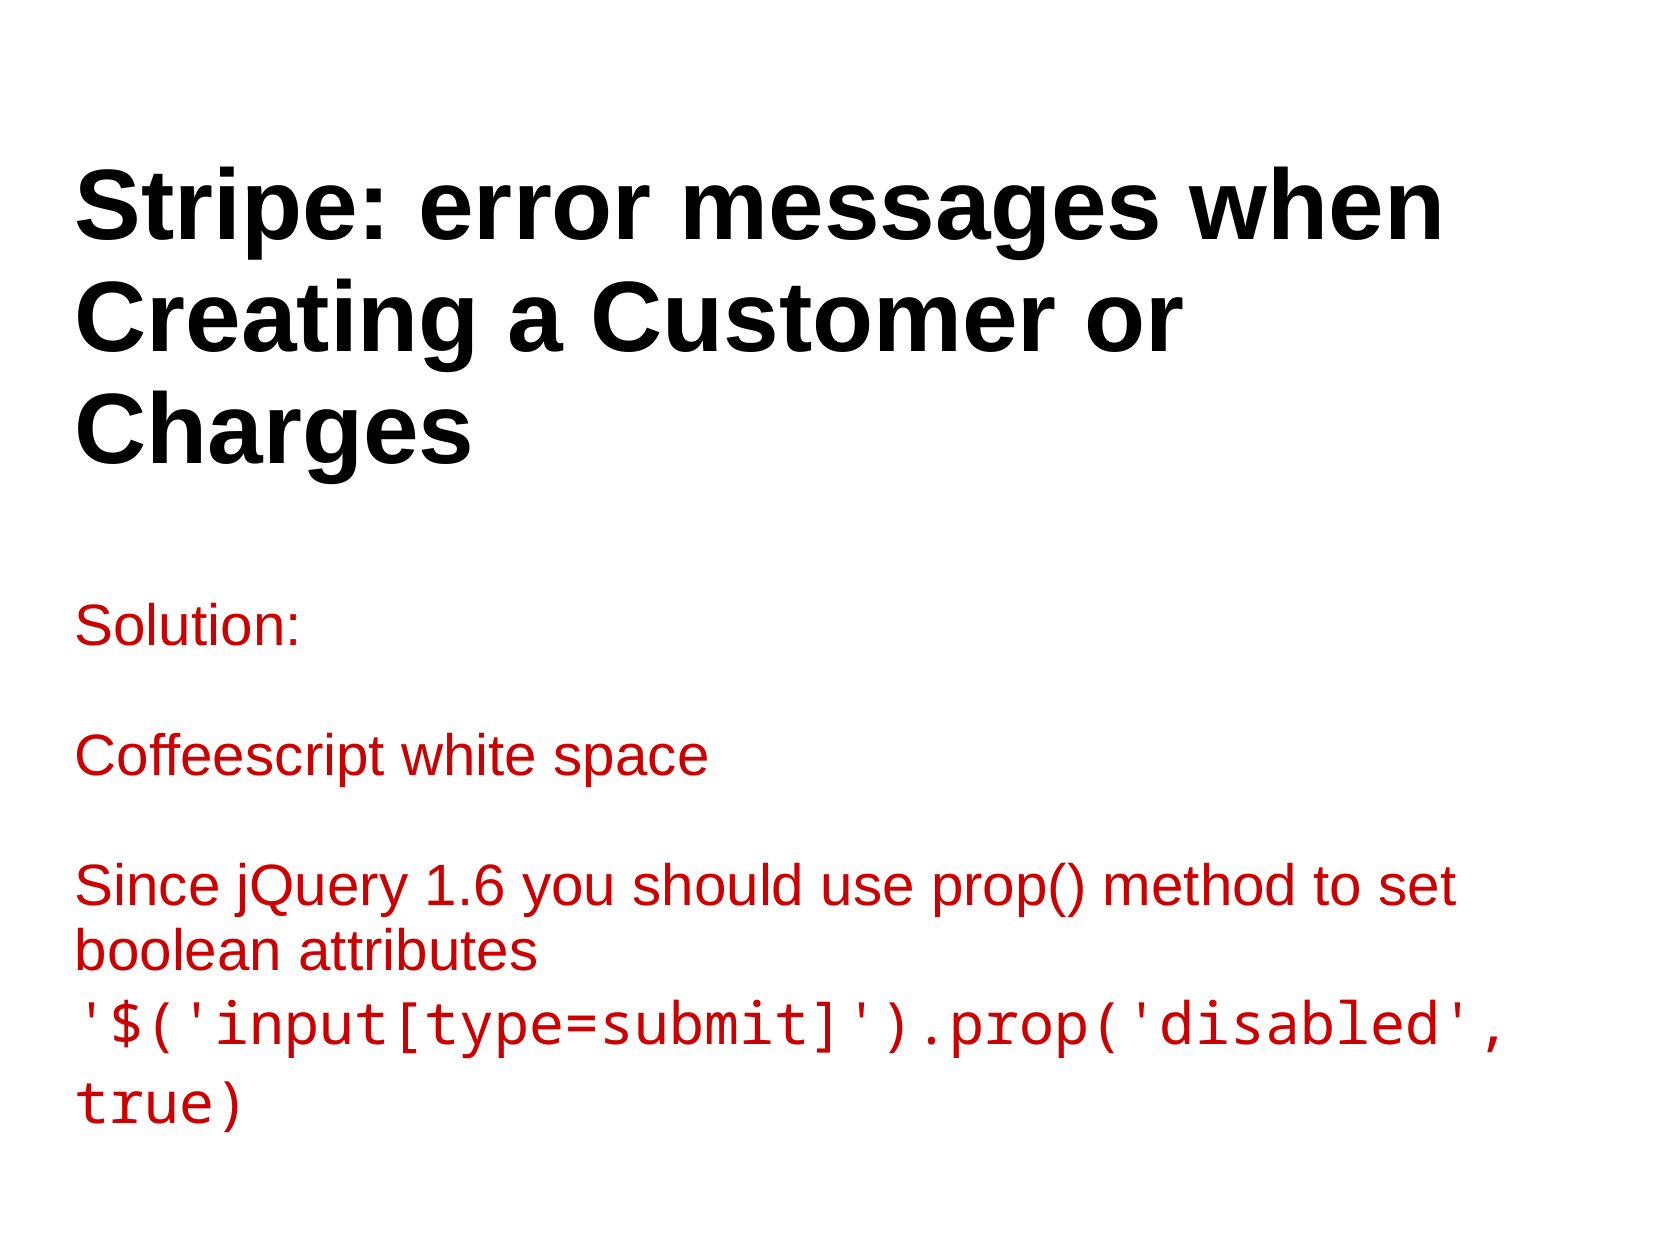

Stripe: error messages when Creating a Customer or Charges
Solution:
Coffeescript white space
Since jQuery 1.6 you should use prop() method to set boolean attributes
'$('input[type=submit]').prop('disabled', true)